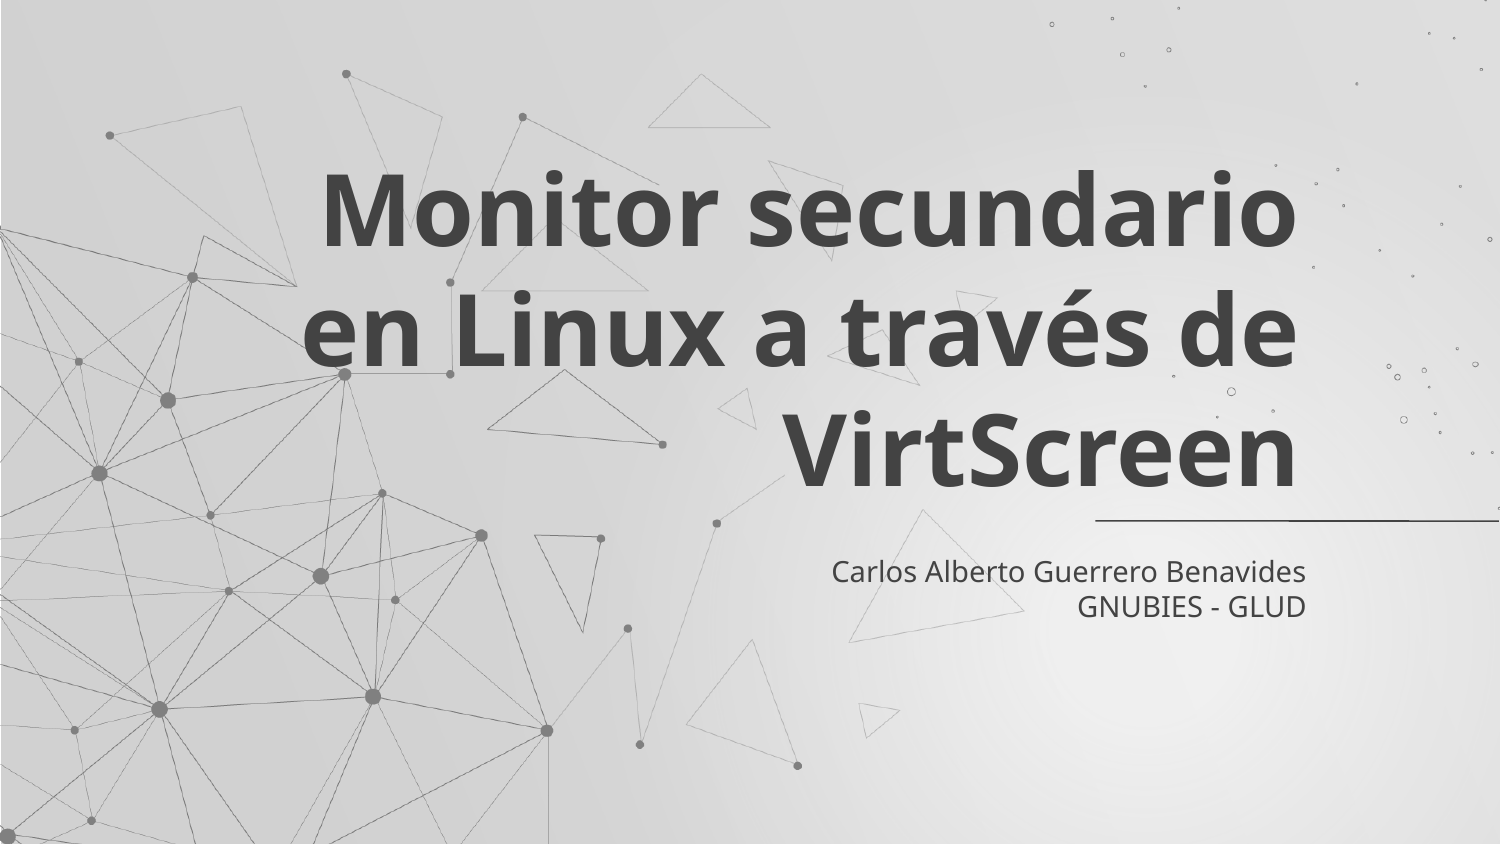

# Monitor secundario en Linux a través de VirtScreen
Carlos Alberto Guerrero Benavides
GNUBIES - GLUD